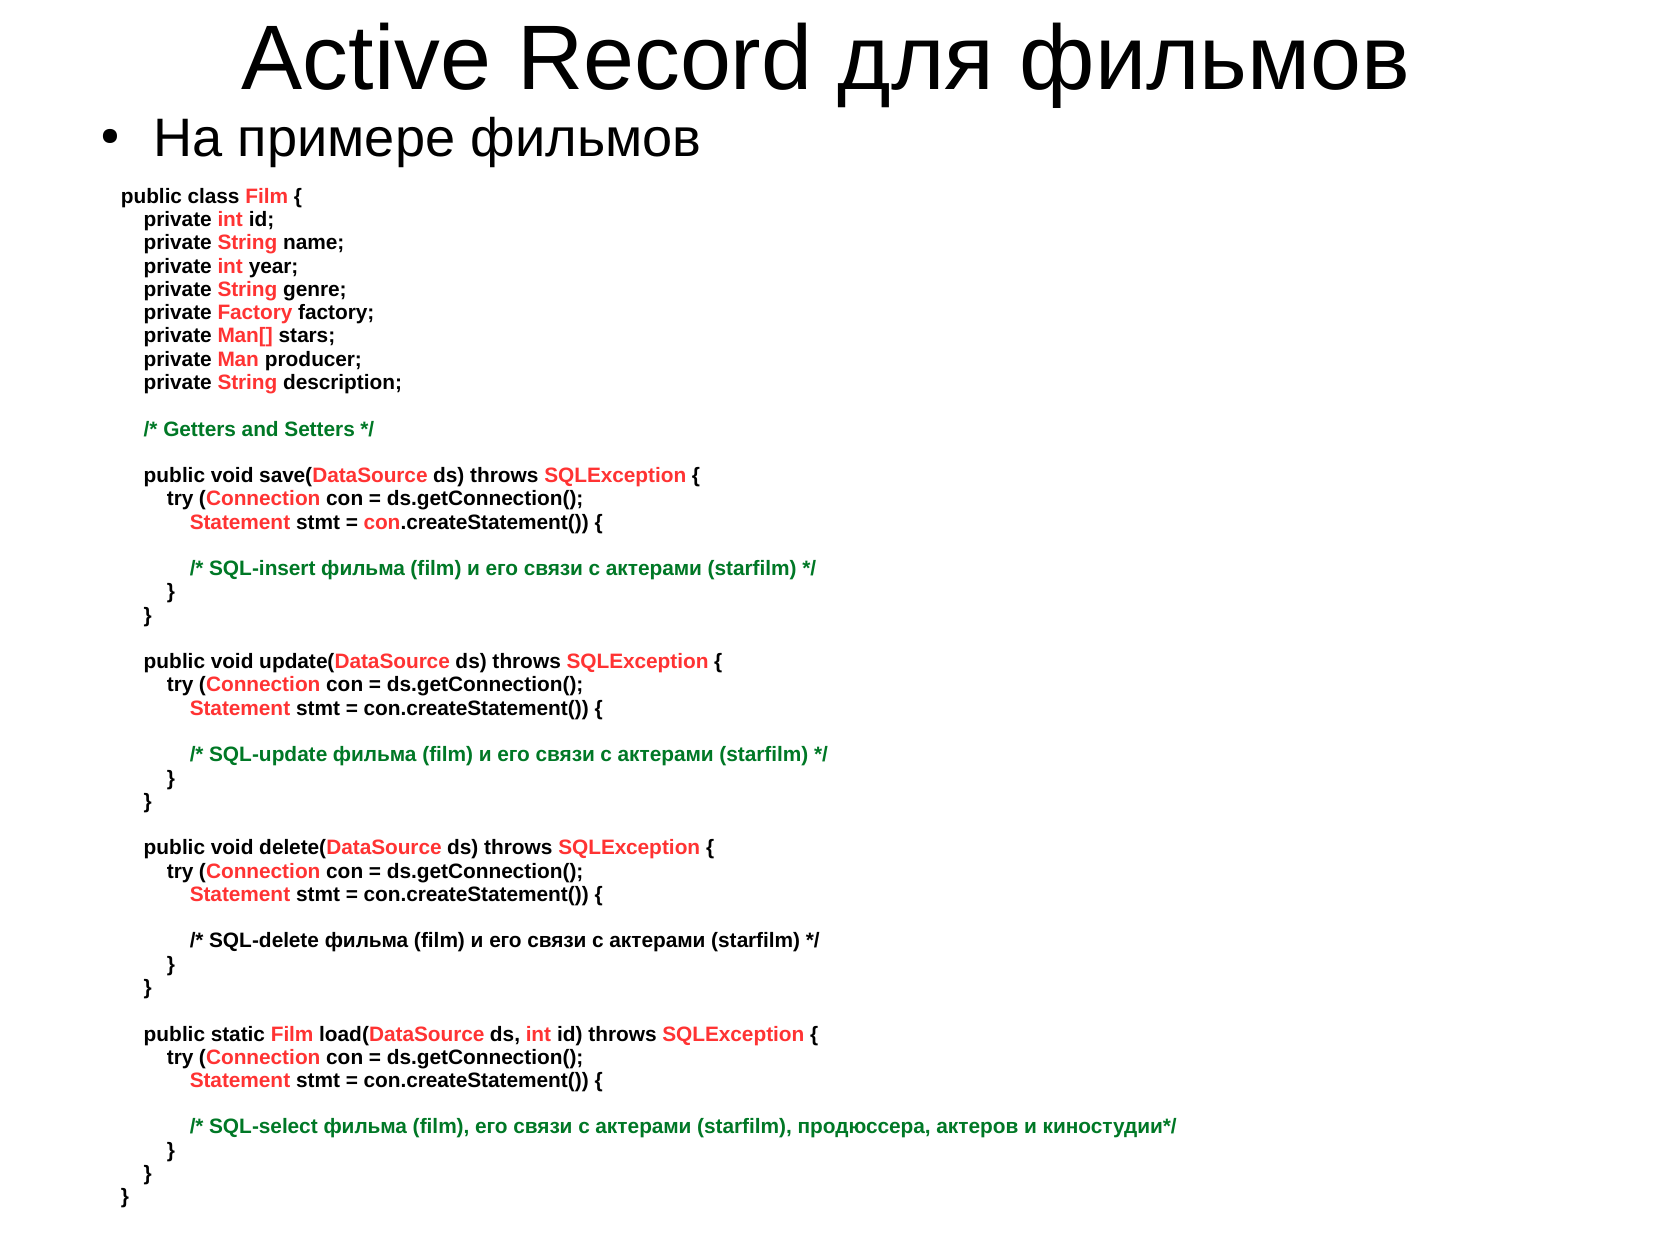

# Active Record для фильмов
На примере фильмов
public class Film {
 private int id;
 private String name;
 private int year;
 private String genre;
 private Factory factory;
 private Man[] stars;
 private Man producer;
 private String description;
 /* Getters and Setters */
 public void save(DataSource ds) throws SQLException {
 try (Connection con = ds.getConnection();
 Statement stmt = con.createStatement()) {
 /* SQL-insert фильма (film) и его связи с актерами (starfilm) */
 }
 }
 public void update(DataSource ds) throws SQLException {
 try (Connection con = ds.getConnection();
 Statement stmt = con.createStatement()) {
 /* SQL-update фильма (film) и его связи с актерами (starfilm) */
 }
 }
 public void delete(DataSource ds) throws SQLException {
 try (Connection con = ds.getConnection();
 Statement stmt = con.createStatement()) {
 /* SQL-delete фильма (film) и его связи с актерами (starfilm) */
 }
 }
 public static Film load(DataSource ds, int id) throws SQLException {
 try (Connection con = ds.getConnection();
 Statement stmt = con.createStatement()) {
 /* SQL-select фильма (film), его связи с актерами (starfilm), продюссера, актеров и киностудии*/
 }
 }
}